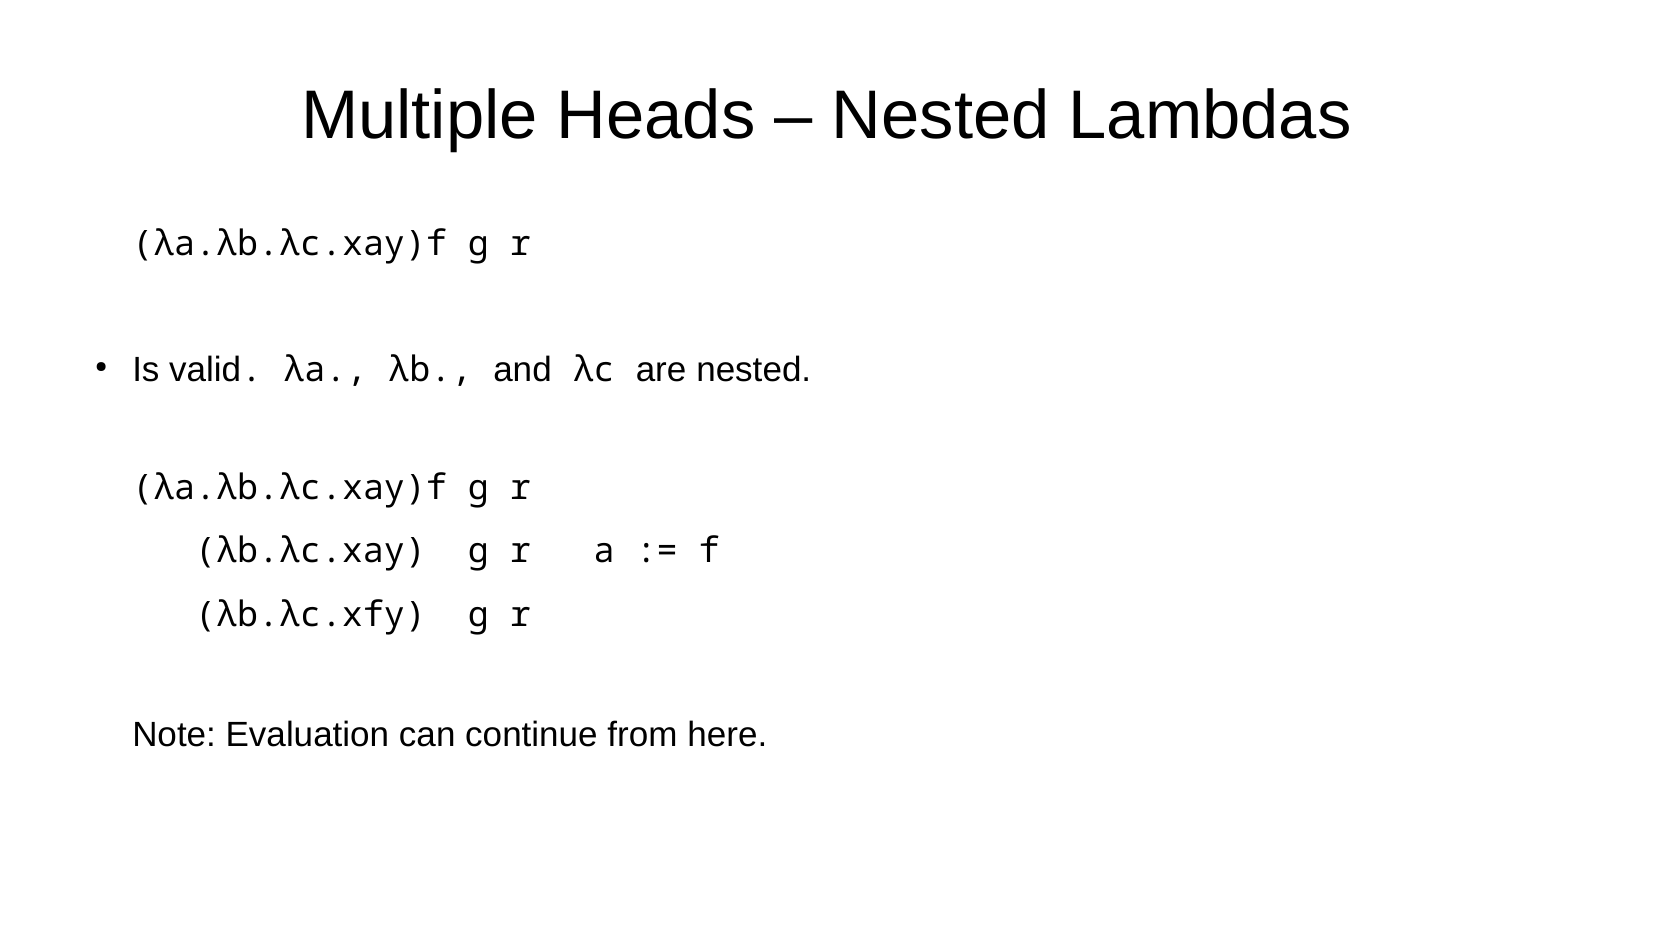

# Multiple Heads – Nested Lambdas
(λa.λb.λc.xay)f g r
Is valid. λa., λb., and λc are nested.
(λa.λb.λc.xay)f g r
 (λb.λc.xay) g r a := f
 (λb.λc.xfy) g r
Note: Evaluation can continue from here.